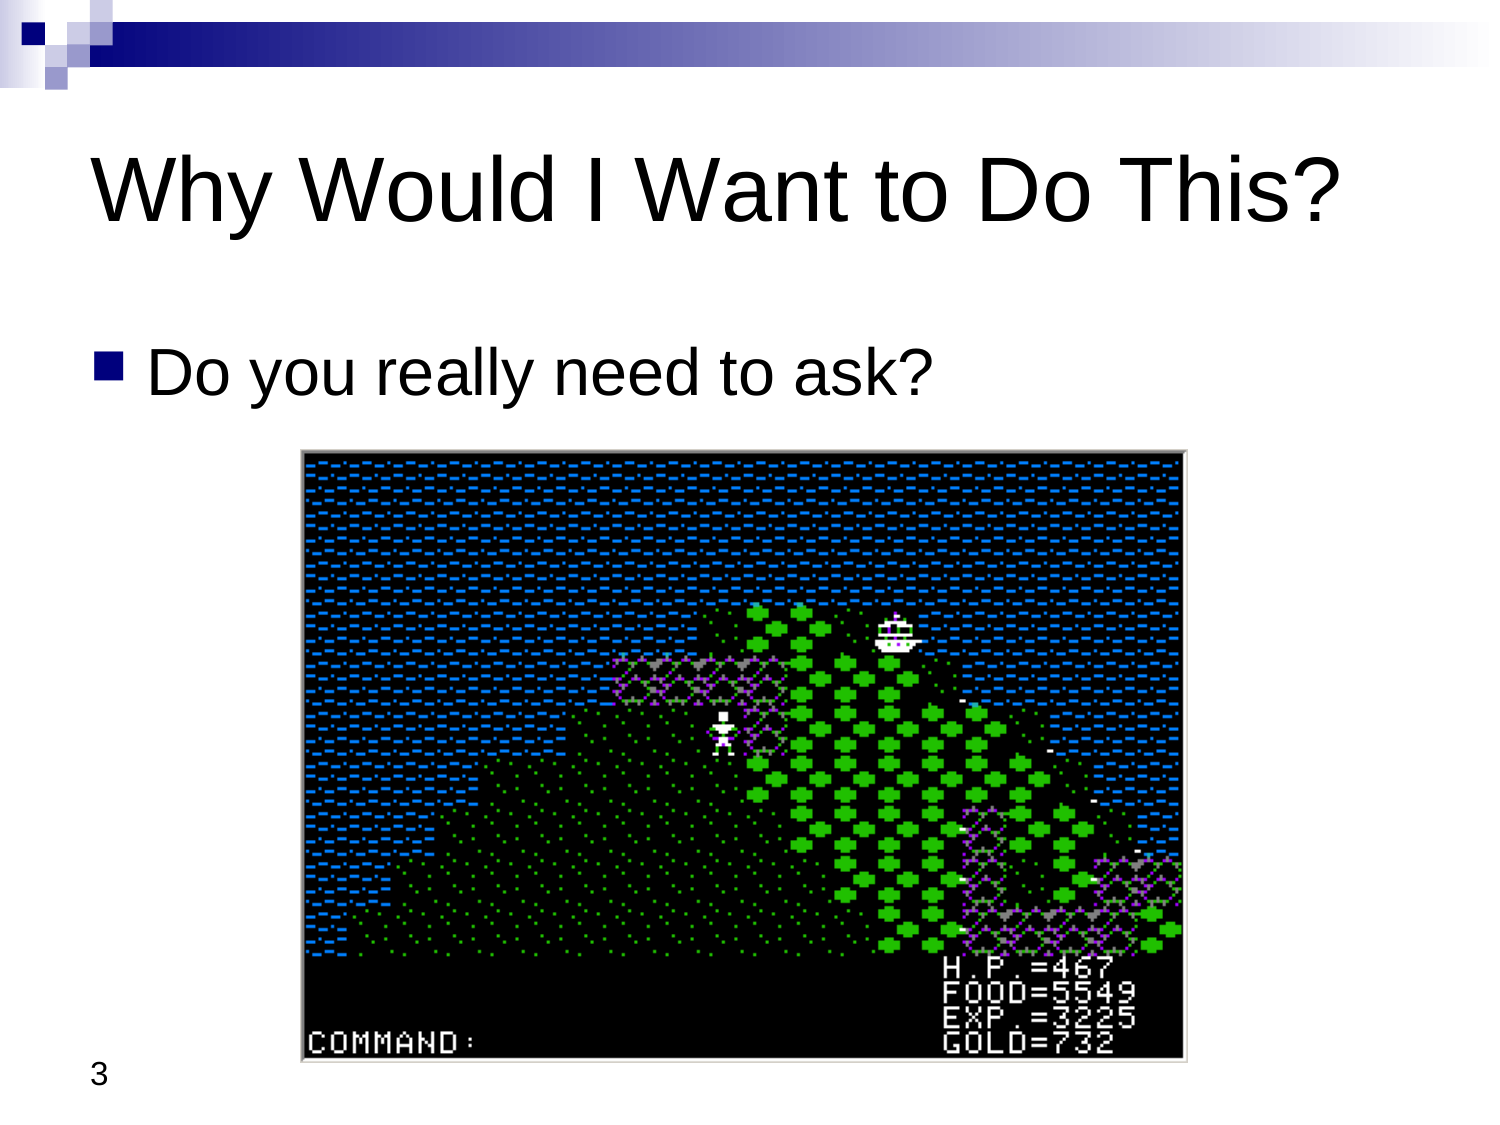

# Why Would I Want to Do This?
Do you really need to ask?
3